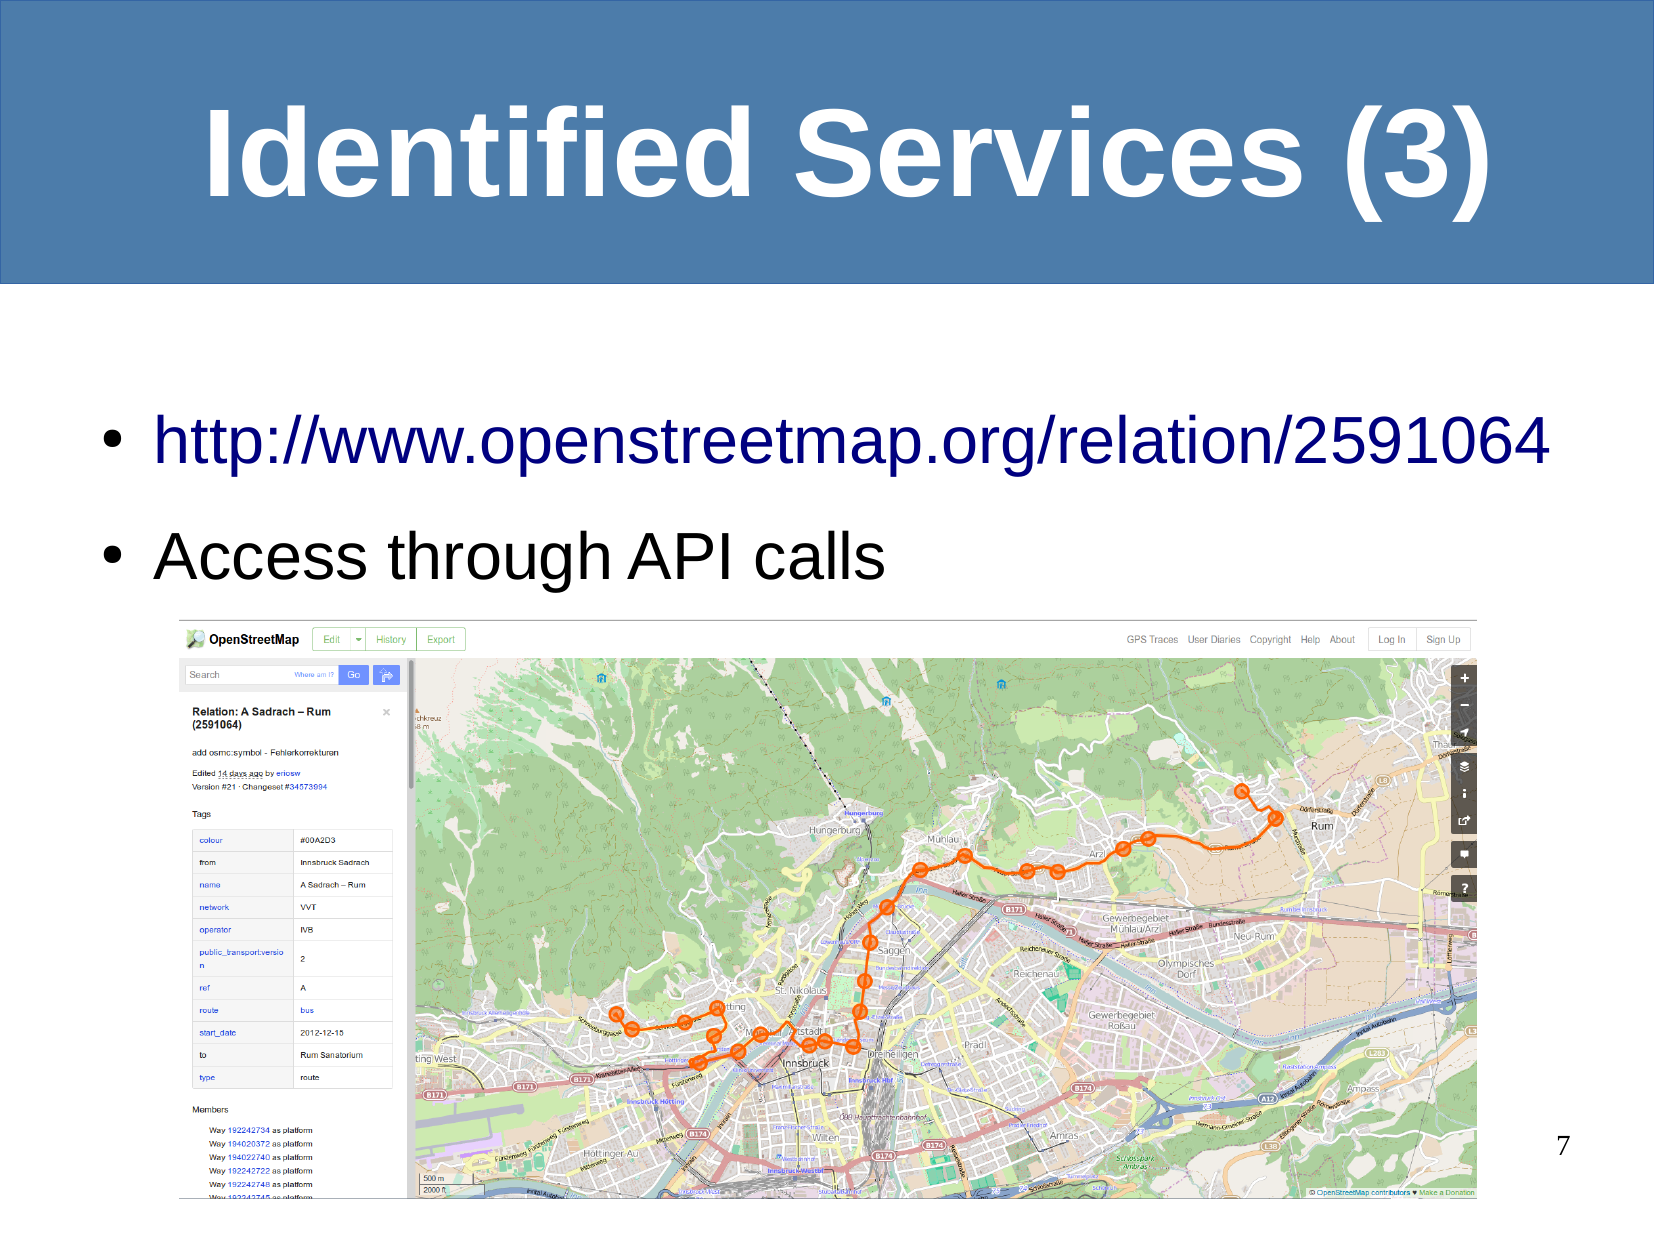

# Identified Services (3)
http://www.openstreetmap.org/relation/2591064
Access through API calls
7